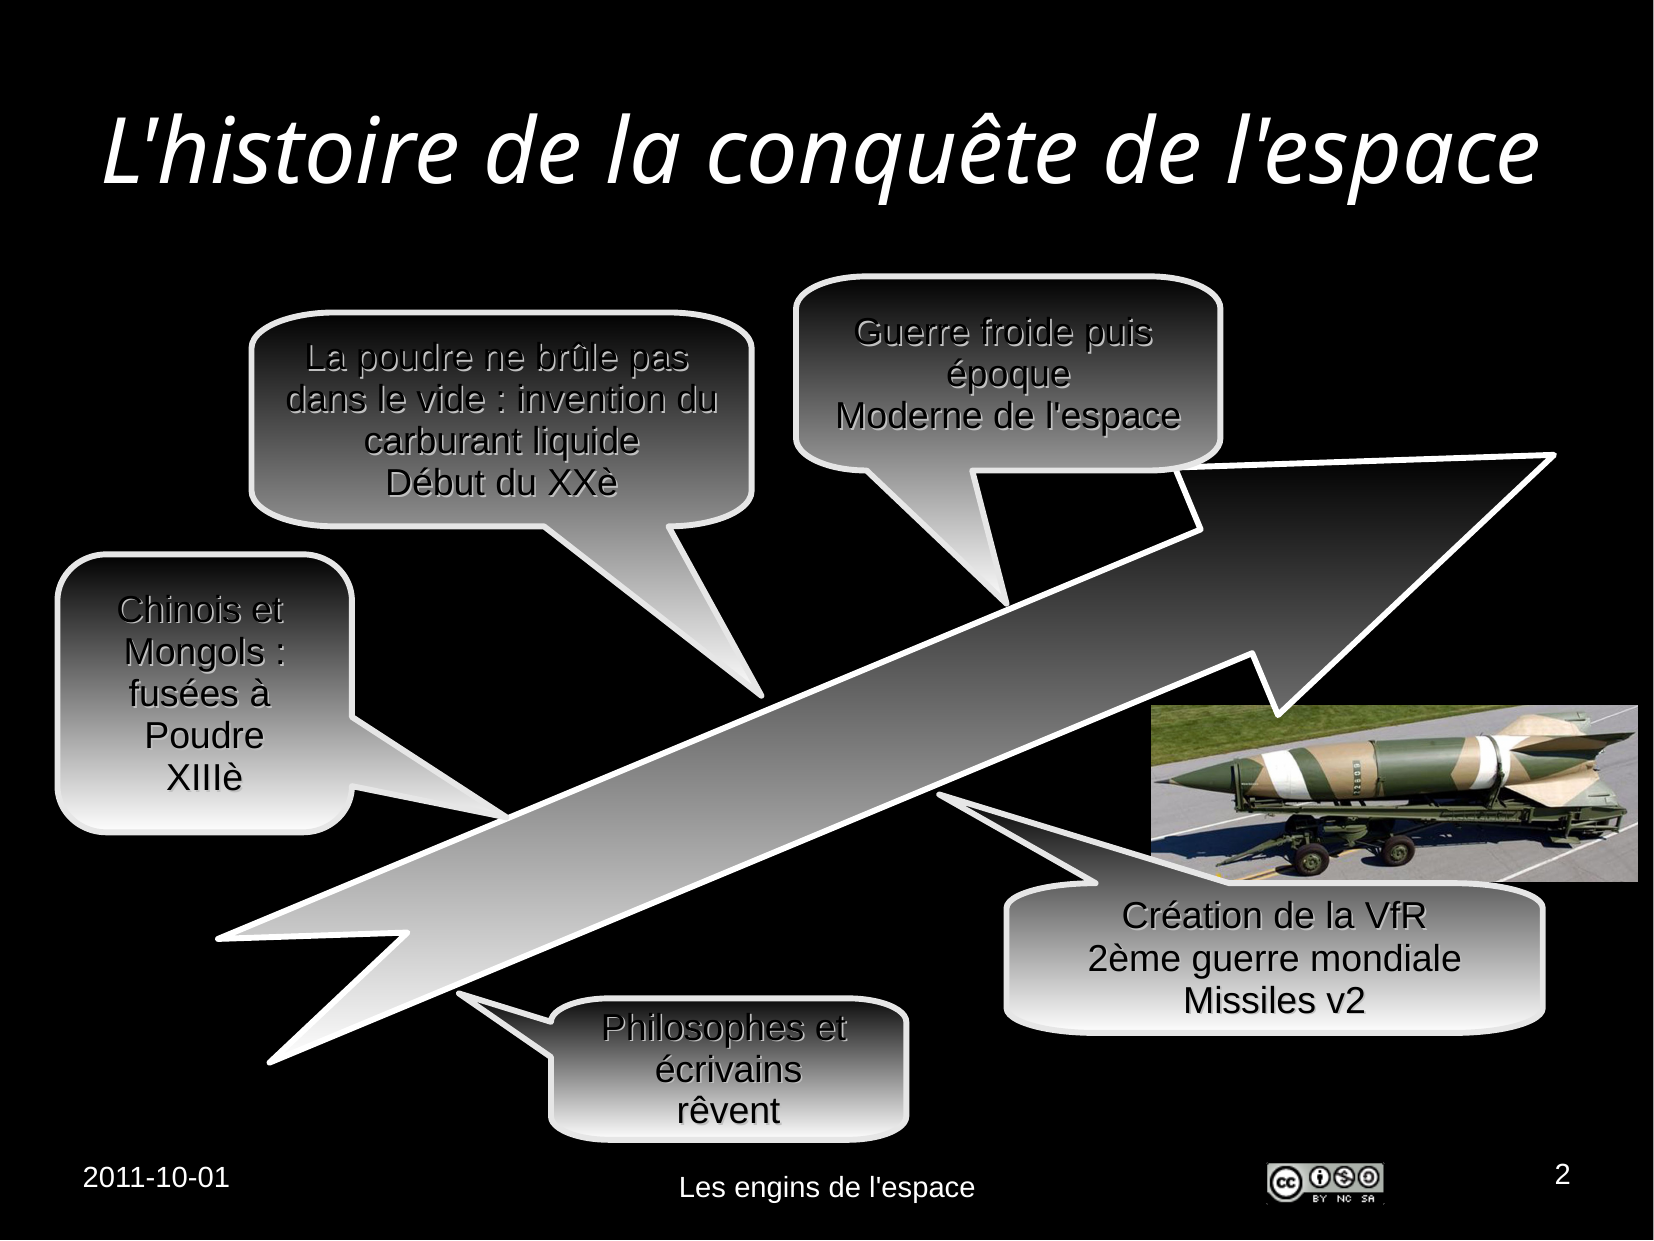

# L'histoire de la conquête de l'espace
Guerre froide puis
époque
Moderne de l'espace
La poudre ne brûle pas
dans le vide : invention du
carburant liquide
Début du XXè
Chinois et
Mongols :
fusées à
Poudre
XIIIè
Création de la VfR
2ème guerre mondiale
Missiles v2
Philosophes et
écrivains
rêvent
2
2011-10-01
Les engins de l'espace